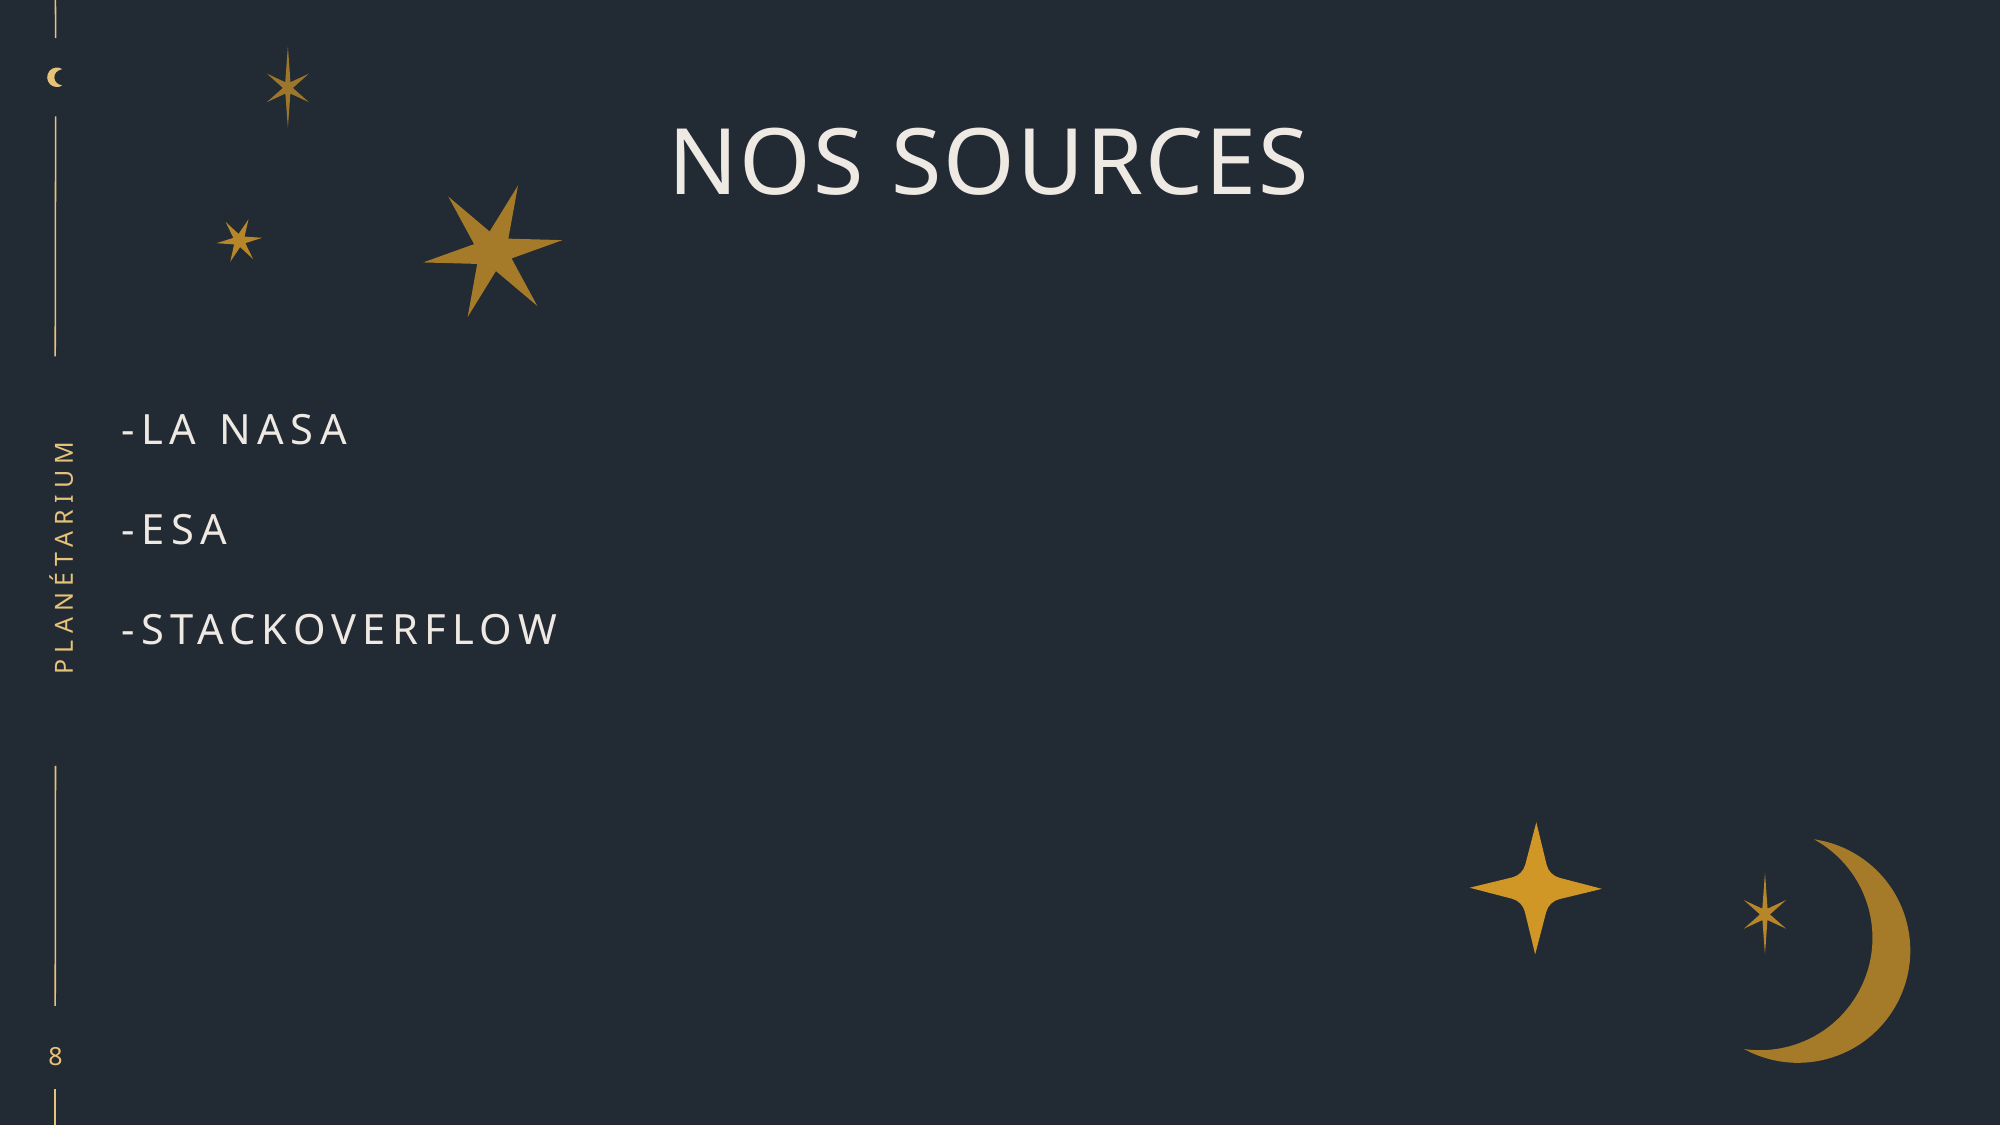

# Nos sources
-La NASA
-EsA
-Stackoverflow
Planétarium